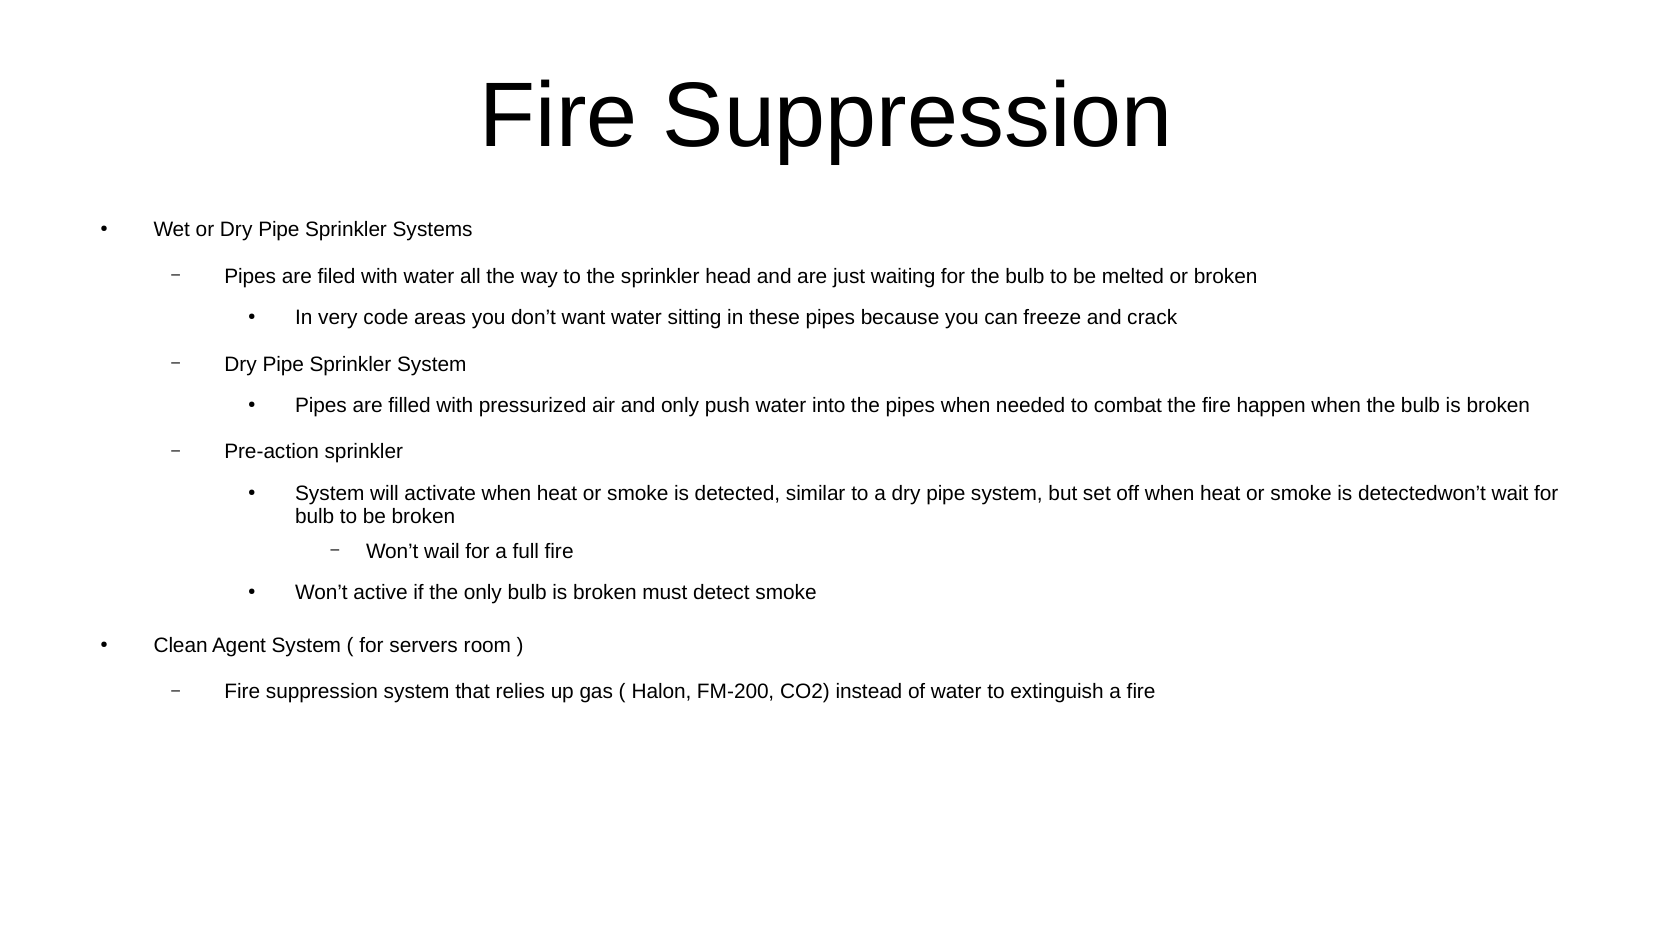

# Fire Suppression
Wet or Dry Pipe Sprinkler Systems
Pipes are filed with water all the way to the sprinkler head and are just waiting for the bulb to be melted or broken
In very code areas you don’t want water sitting in these pipes because you can freeze and crack
Dry Pipe Sprinkler System
Pipes are filled with pressurized air and only push water into the pipes when needed to combat the fire happen when the bulb is broken
Pre-action sprinkler
System will activate when heat or smoke is detected, similar to a dry pipe system, but set off when heat or smoke is detectedwon’t wait for bulb to be broken
Won’t wail for a full fire
Won’t active if the only bulb is broken must detect smoke
Clean Agent System ( for servers room )
Fire suppression system that relies up gas ( Halon, FM-200, CO2) instead of water to extinguish a fire